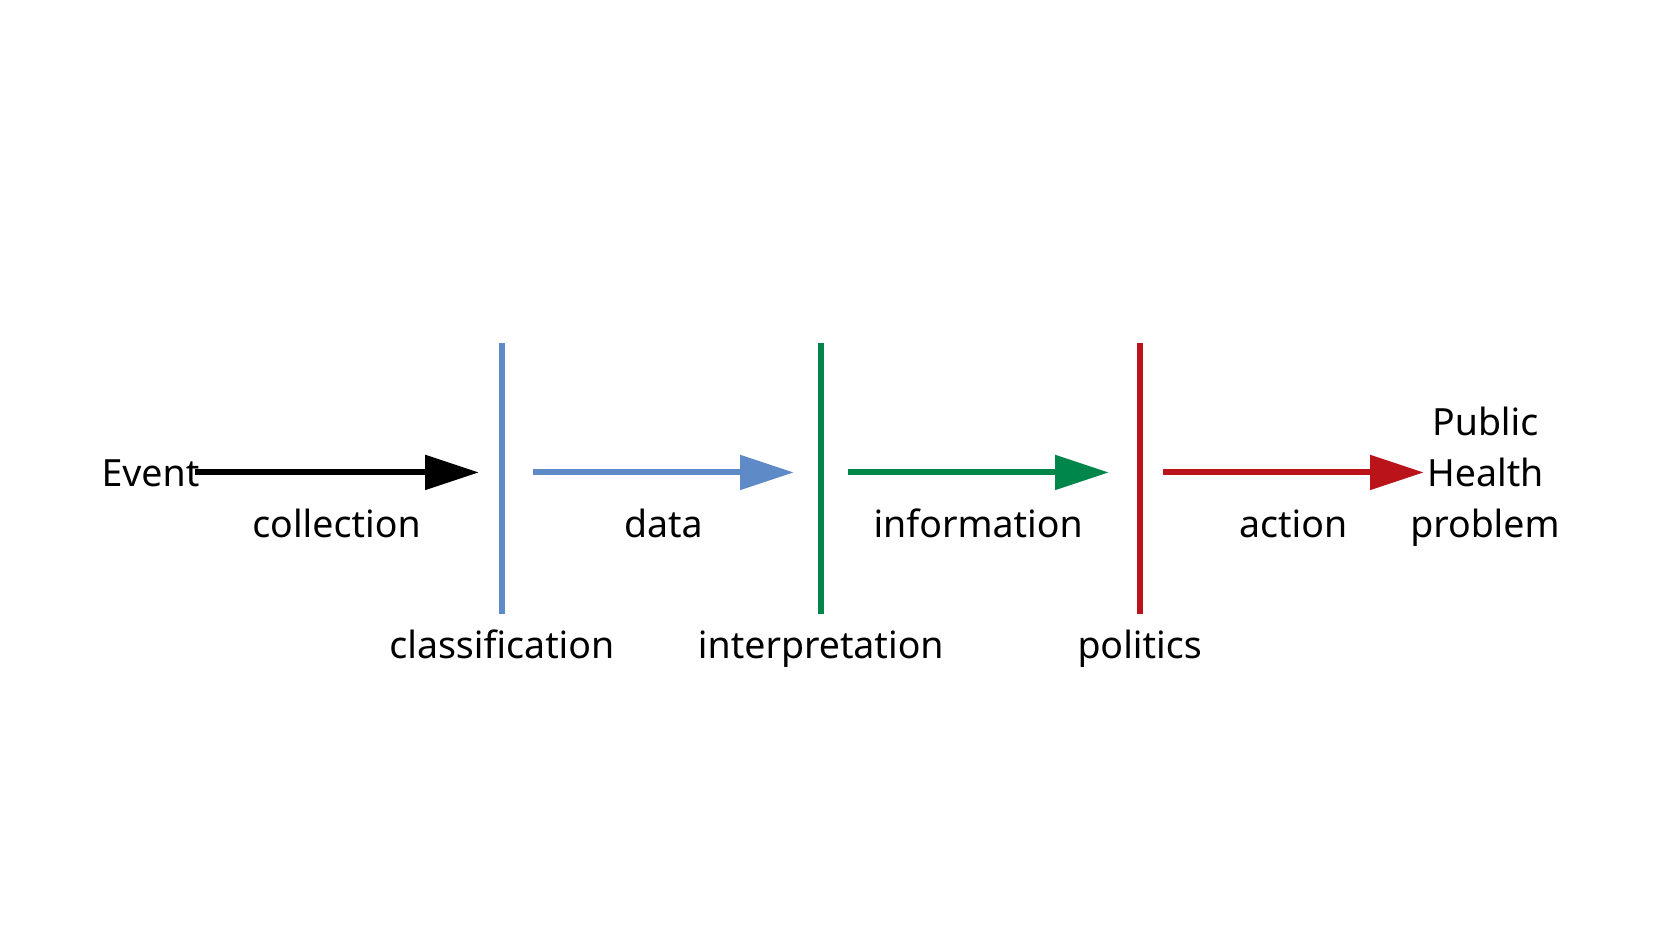

Event
Public
Health
problem
collection
data
information
action
classification
interpretation
politics